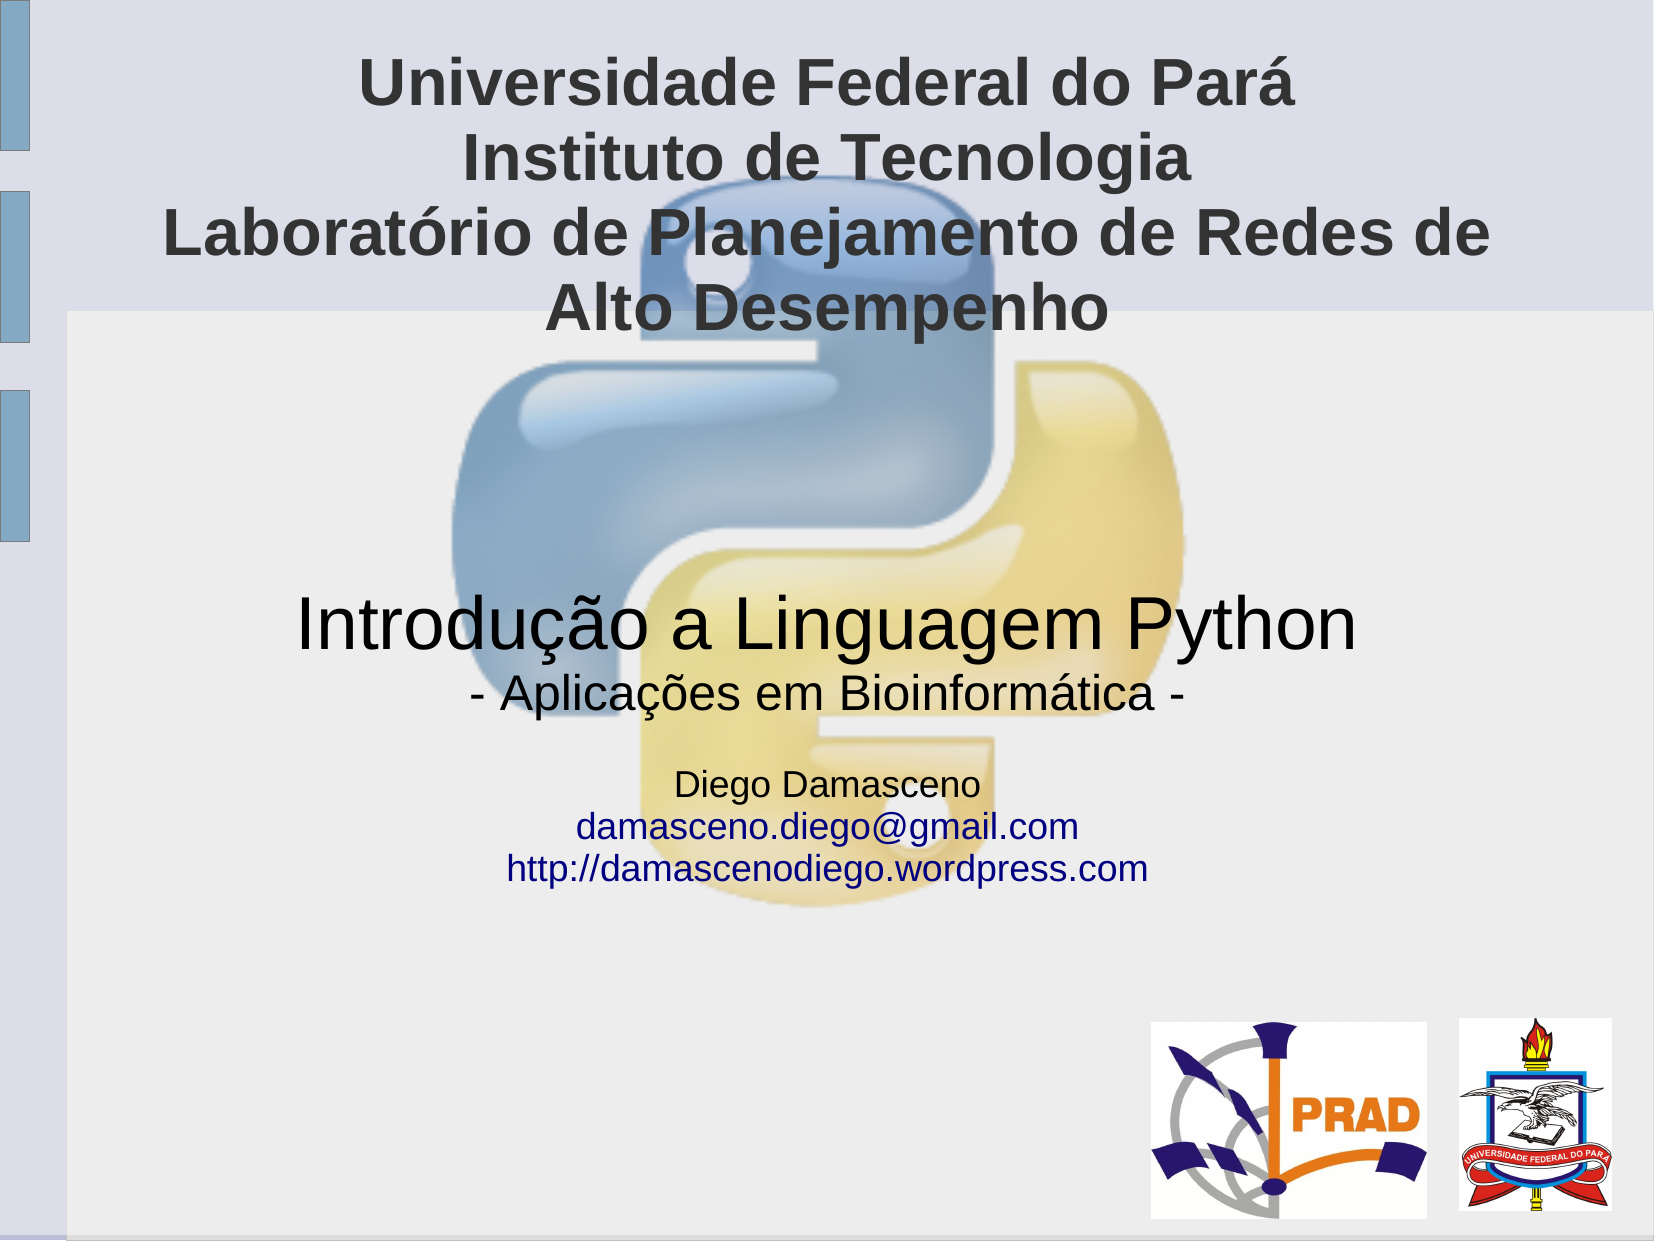

# Universidade Federal do Pará Instituto de Tecnologia Laboratório de Planejamento de Redes de Alto Desempenho
Introdução a Linguagem Python
- Aplicações em Bioinformática -
Diego Damasceno
damasceno.diego@gmail.com
http://damascenodiego.wordpress.com